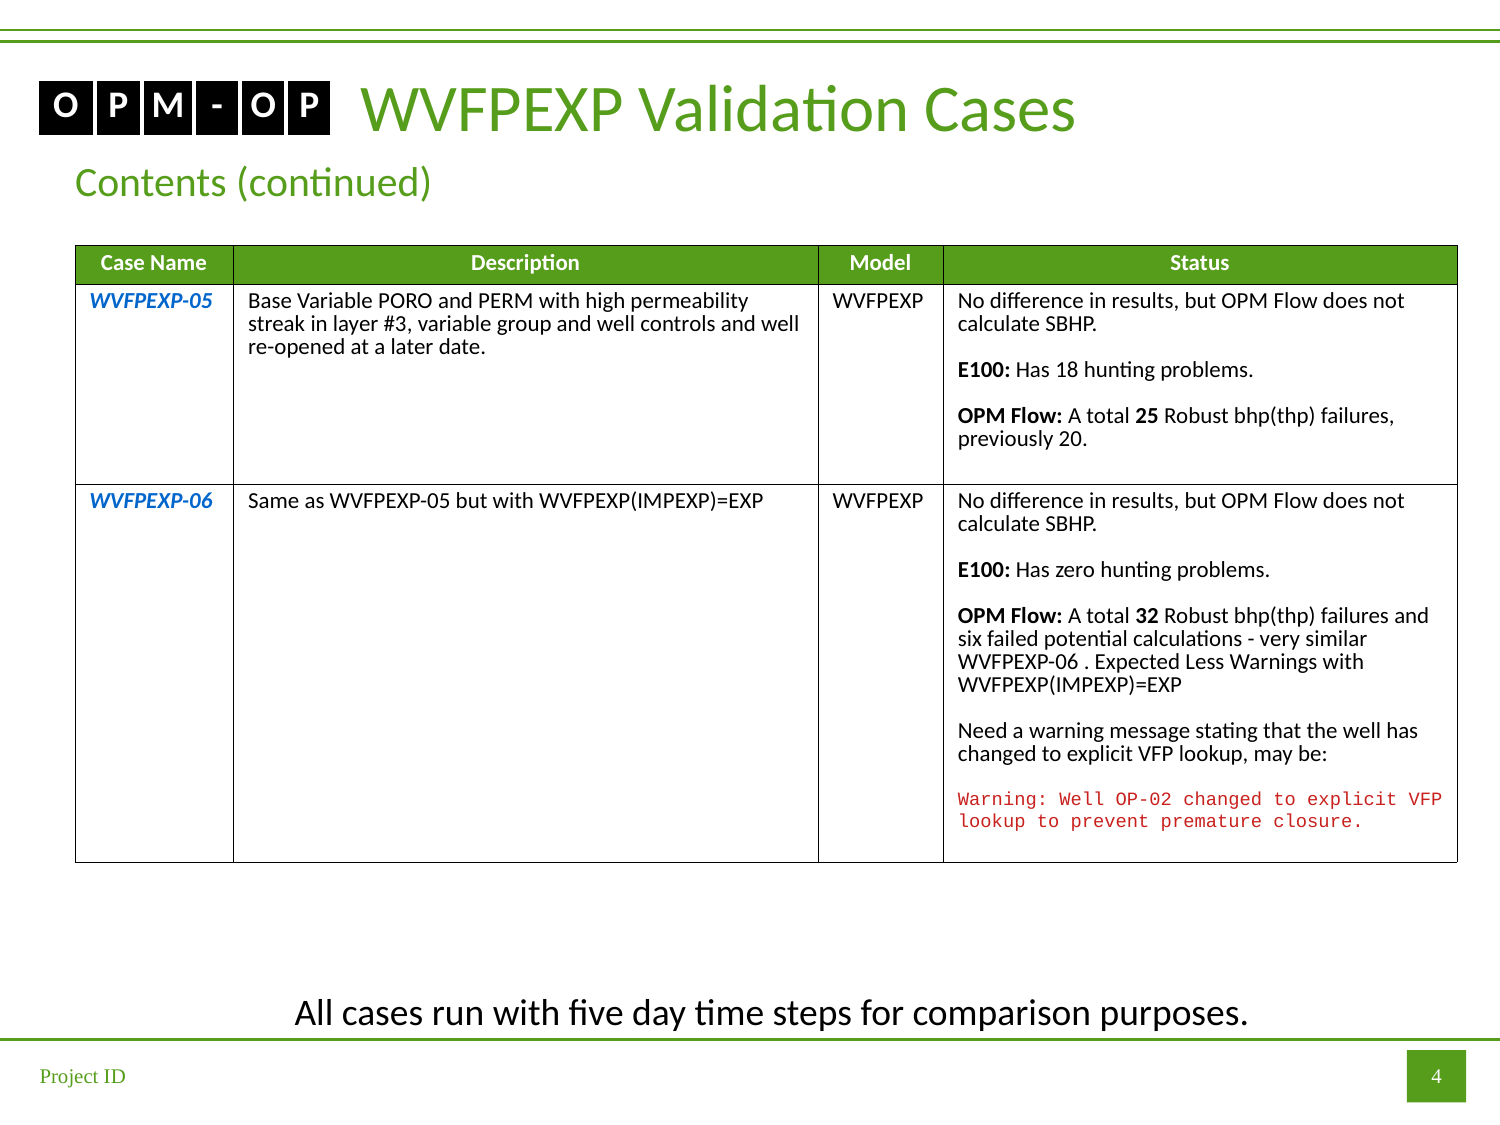

# WVFPEXP Validation Cases
Contents (continued)
| Case Name | Description | Model | Status |
| --- | --- | --- | --- |
| WVFPEXP-05 | Base Variable PORO and PERM with high permeability streak in layer #3, variable group and well controls and well re-opened at a later date. | WVFPEXP | No difference in results, but OPM Flow does not calculate SBHP. E100: Has 18 hunting problems. OPM Flow: A total 25 Robust bhp(thp) failures, previously 20. |
| WVFPEXP-06 | Same as WVFPEXP-05 but with WVFPEXP(IMPEXP)=EXP | WVFPEXP | No difference in results, but OPM Flow does not calculate SBHP. E100: Has zero hunting problems. OPM Flow: A total 32 Robust bhp(thp) failures and six failed potential calculations - very similar WVFPEXP-06 . Expected Less Warnings with WVFPEXP(IMPEXP)=EXP Need a warning message stating that the well has changed to explicit VFP lookup, may be: Warning: Well OP-02 changed to explicit VFP lookup to prevent premature closure. |
All cases run with five day time steps for comparison purposes.
Project ID
4